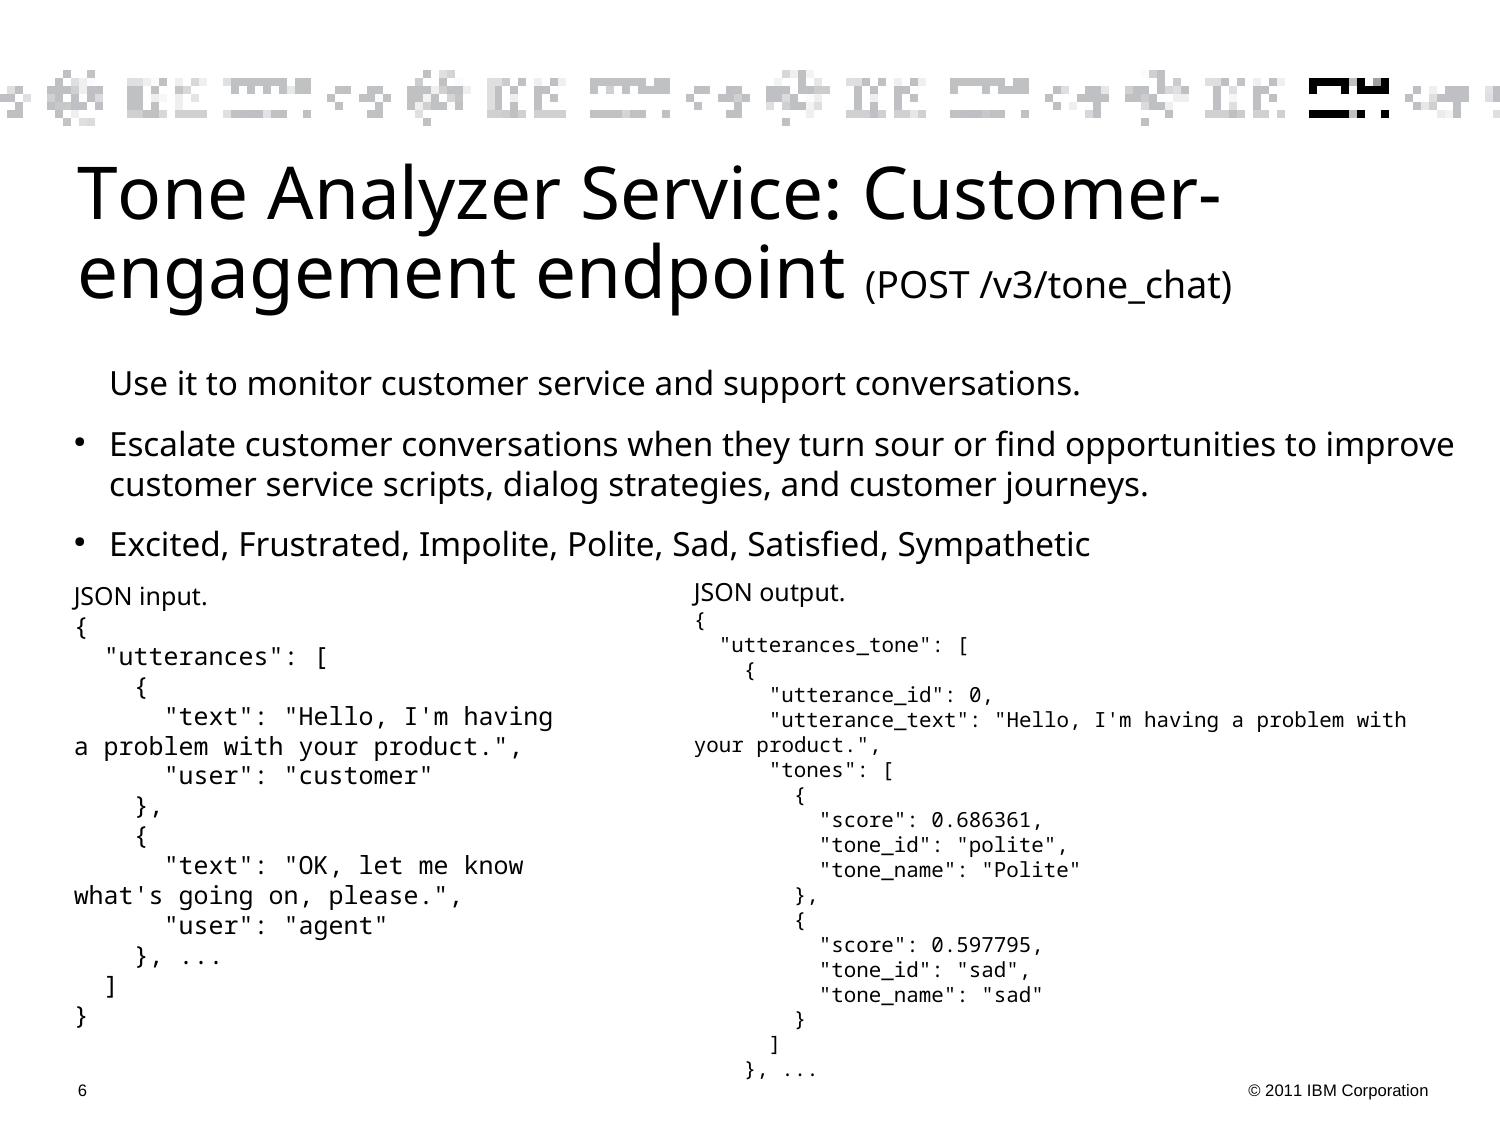

# Tone Analyzer Service: Customer-engagement endpoint (POST /v3/tone_chat)
Use it to monitor customer service and support conversations.
Escalate customer conversations when they turn sour or find opportunities to improve customer service scripts, dialog strategies, and customer journeys.
Excited, Frustrated, Impolite, Polite, Sad, Satisfied, Sympathetic
JSON output.
{
 "utterances_tone": [
 {
 "utterance_id": 0,
 "utterance_text": "Hello, I'm having a problem with your product.",
 "tones": [
 {
 "score": 0.686361,
 "tone_id": "polite",
 "tone_name": "Polite"
 },
 {
 "score": 0.597795,
 "tone_id": "sad",
 "tone_name": "sad"
 }
 ]
 }, ...
JSON input.
{
 "utterances": [
 {
 "text": "Hello, I'm having a problem with your product.",
 "user": "customer"
 },
 {
 "text": "OK, let me know what's going on, please.",
 "user": "agent"
 }, ...
 ]
}
6